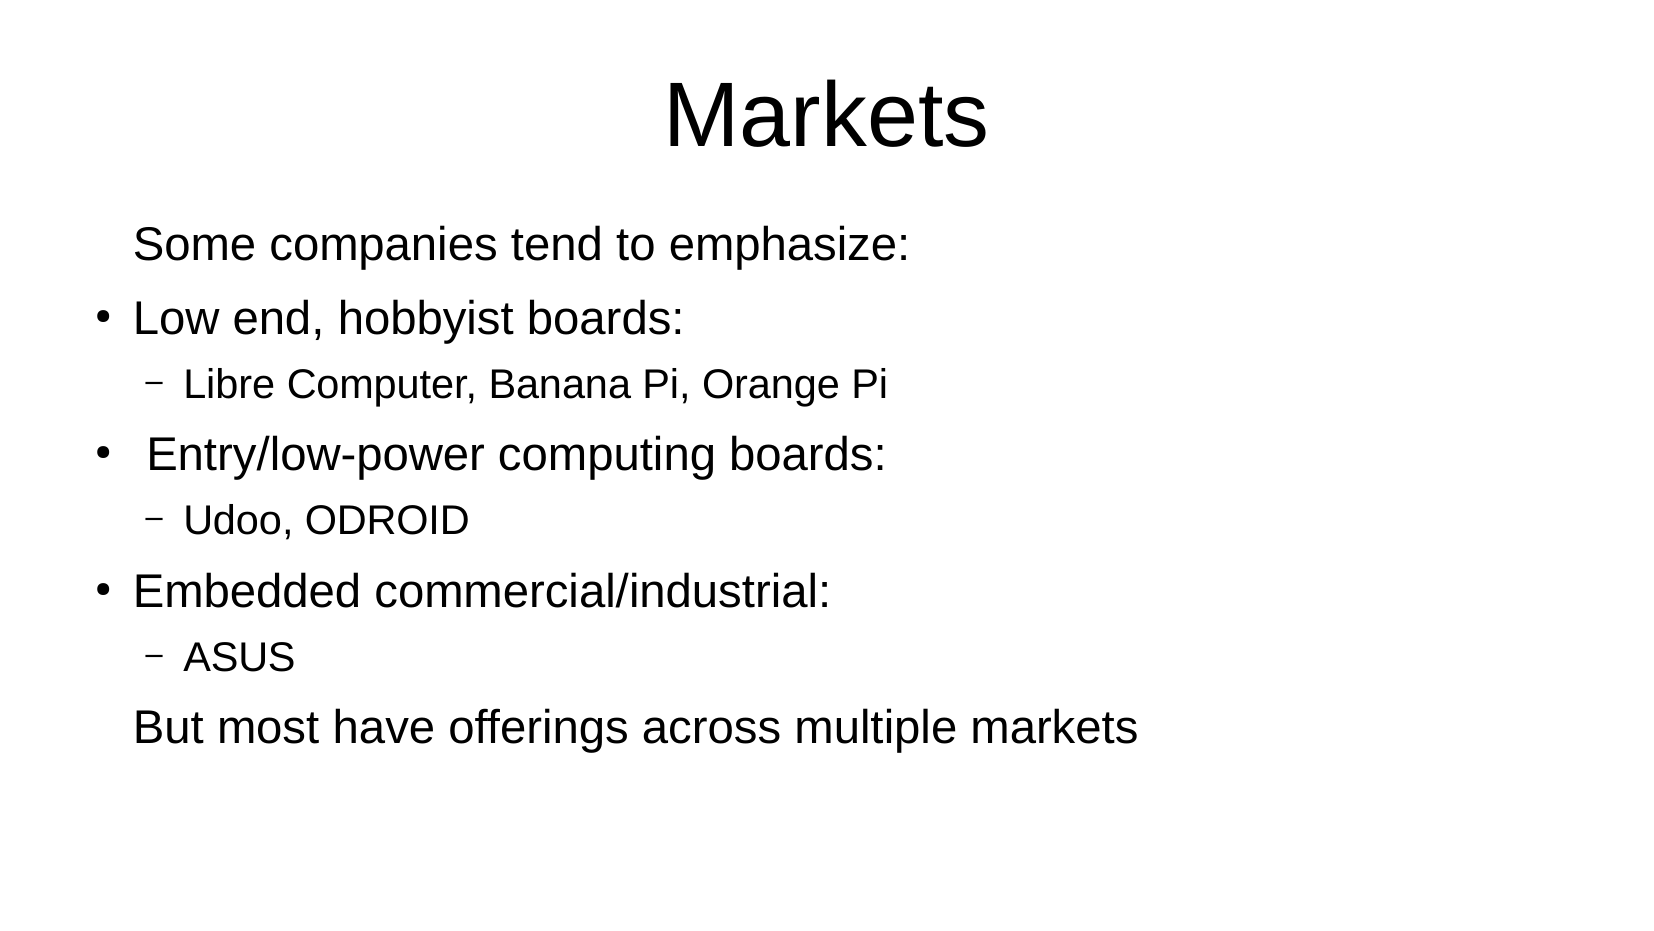

# Markets
Some companies tend to emphasize:
Low end, hobbyist boards:
Libre Computer, Banana Pi, Orange Pi
 Entry/low-power computing boards:
Udoo, ODROID
Embedded commercial/industrial:
ASUS
But most have offerings across multiple markets